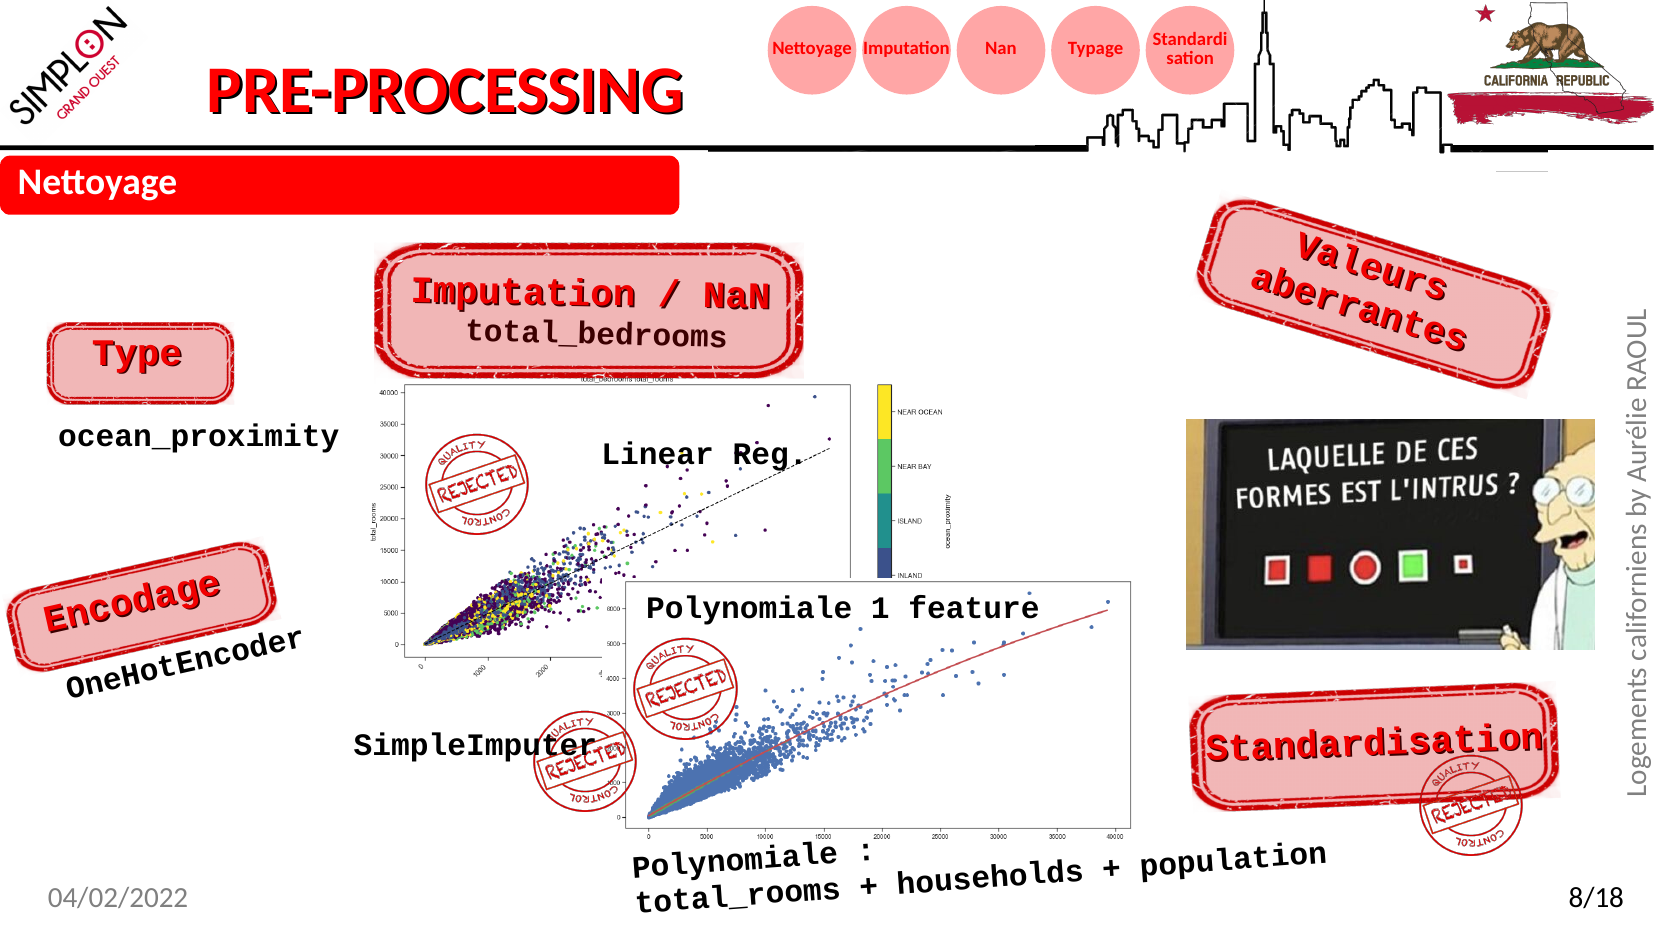

Nettoyage
Imputation
Nan
Typage
Standardi
sation
# PRE-PROCESSING
Nettoyage
Valeurs aberrantes
Imputation / NaN
total_bedrooms
Type
ocean_proximity
Linear Reg.
Encodage
Polynomiale 1 feature
OneHotEncoder
Standardisation
SimpleImputer
Polynomiale :
total_rooms + households + population
8